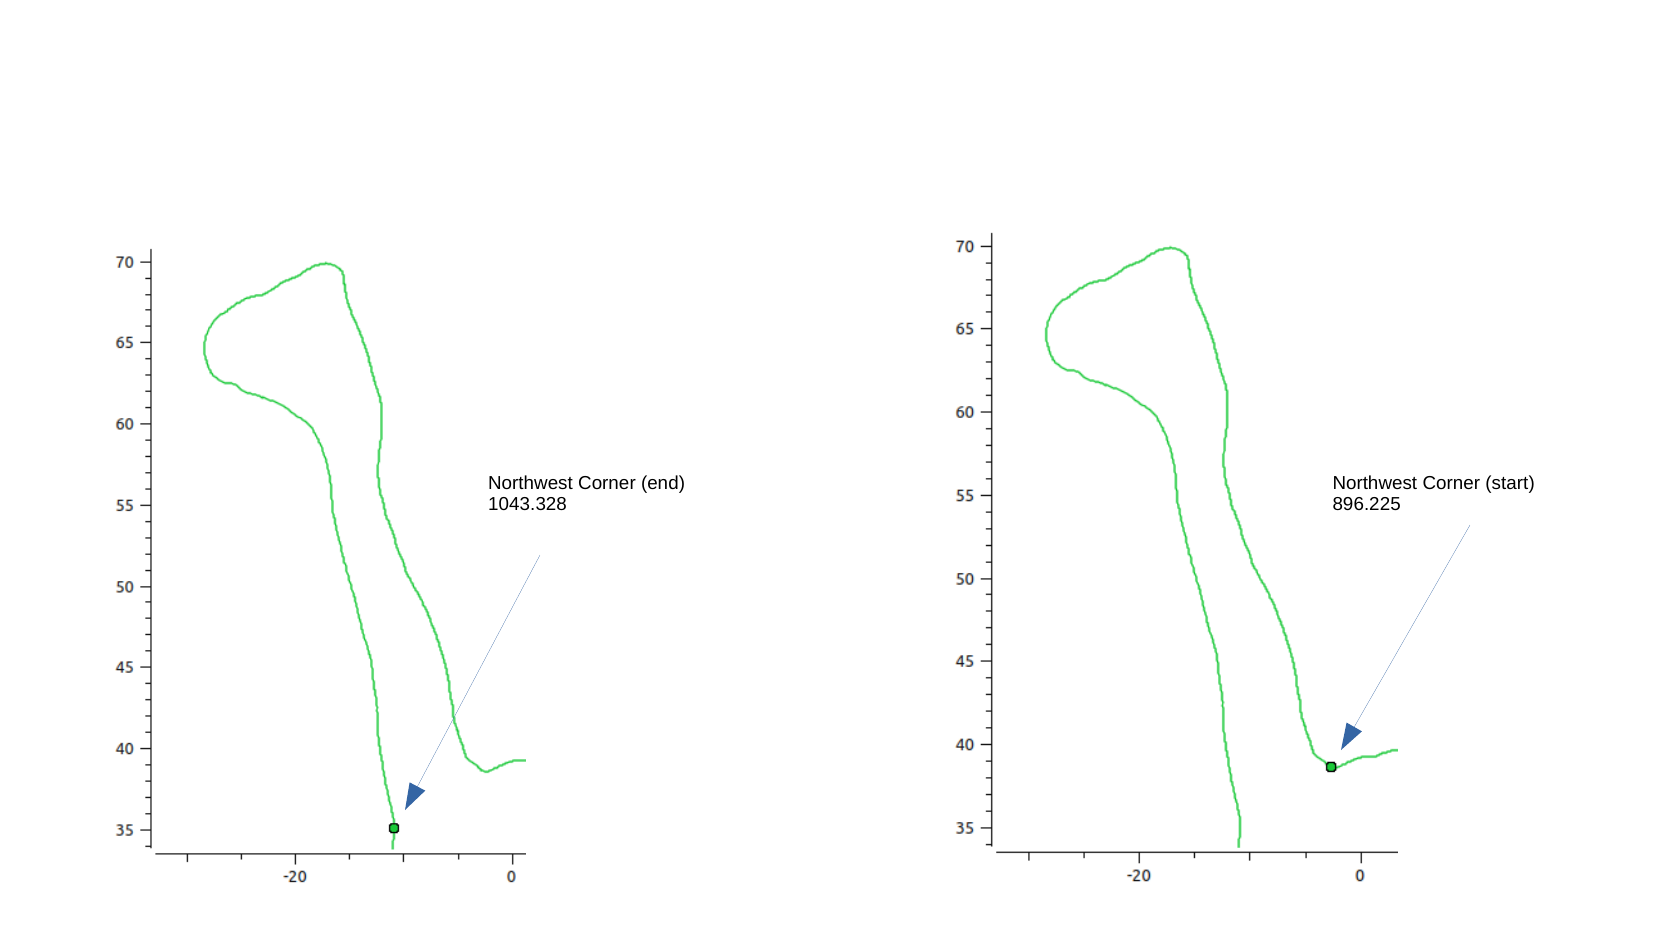

Northwest Corner (end)
1043.328
Northwest Corner (start)
896.225